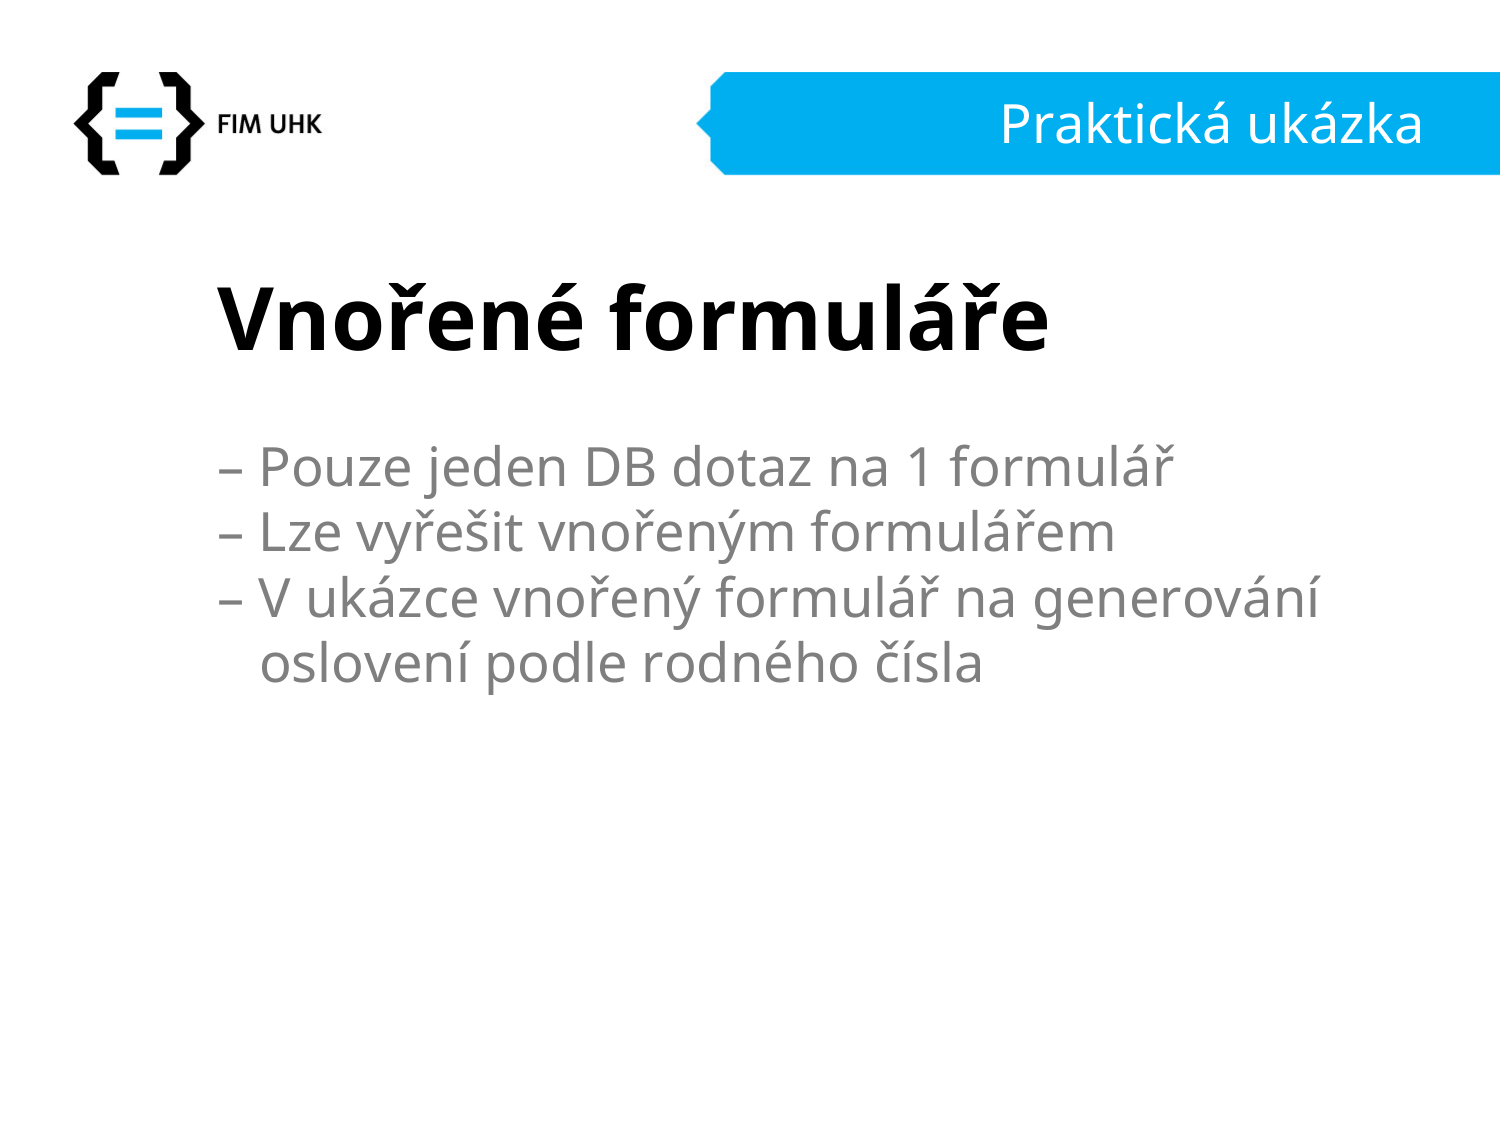

# Praktická ukázka
Vnořené formuláře
– Pouze jeden DB dotaz na 1 formulář
– Lze vyřešit vnořeným formulářem
– V ukázce vnořený formulář na generování
 oslovení podle rodného čísla